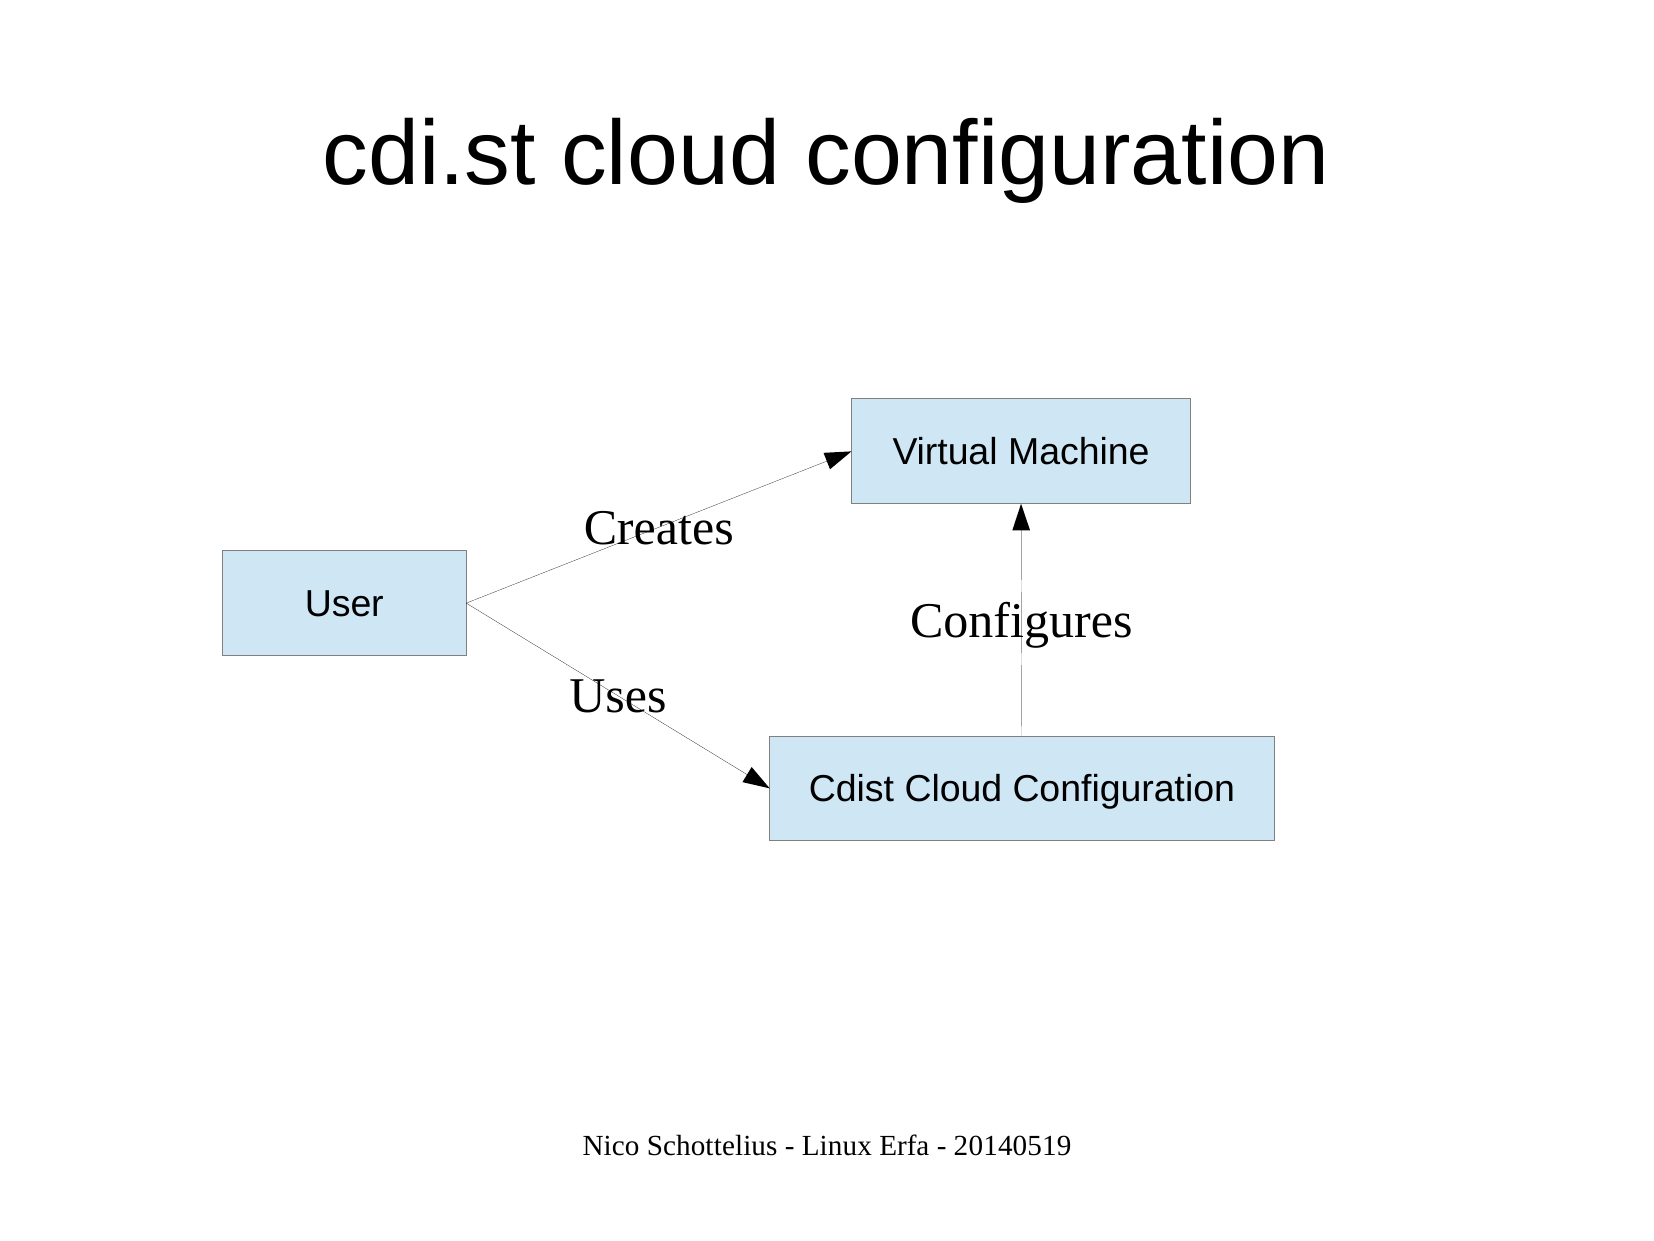

# cdi.st cloud configuration
Virtual Machine
User
Cdist Cloud Configuration
Nico Schottelius - Linux Erfa - 20140519